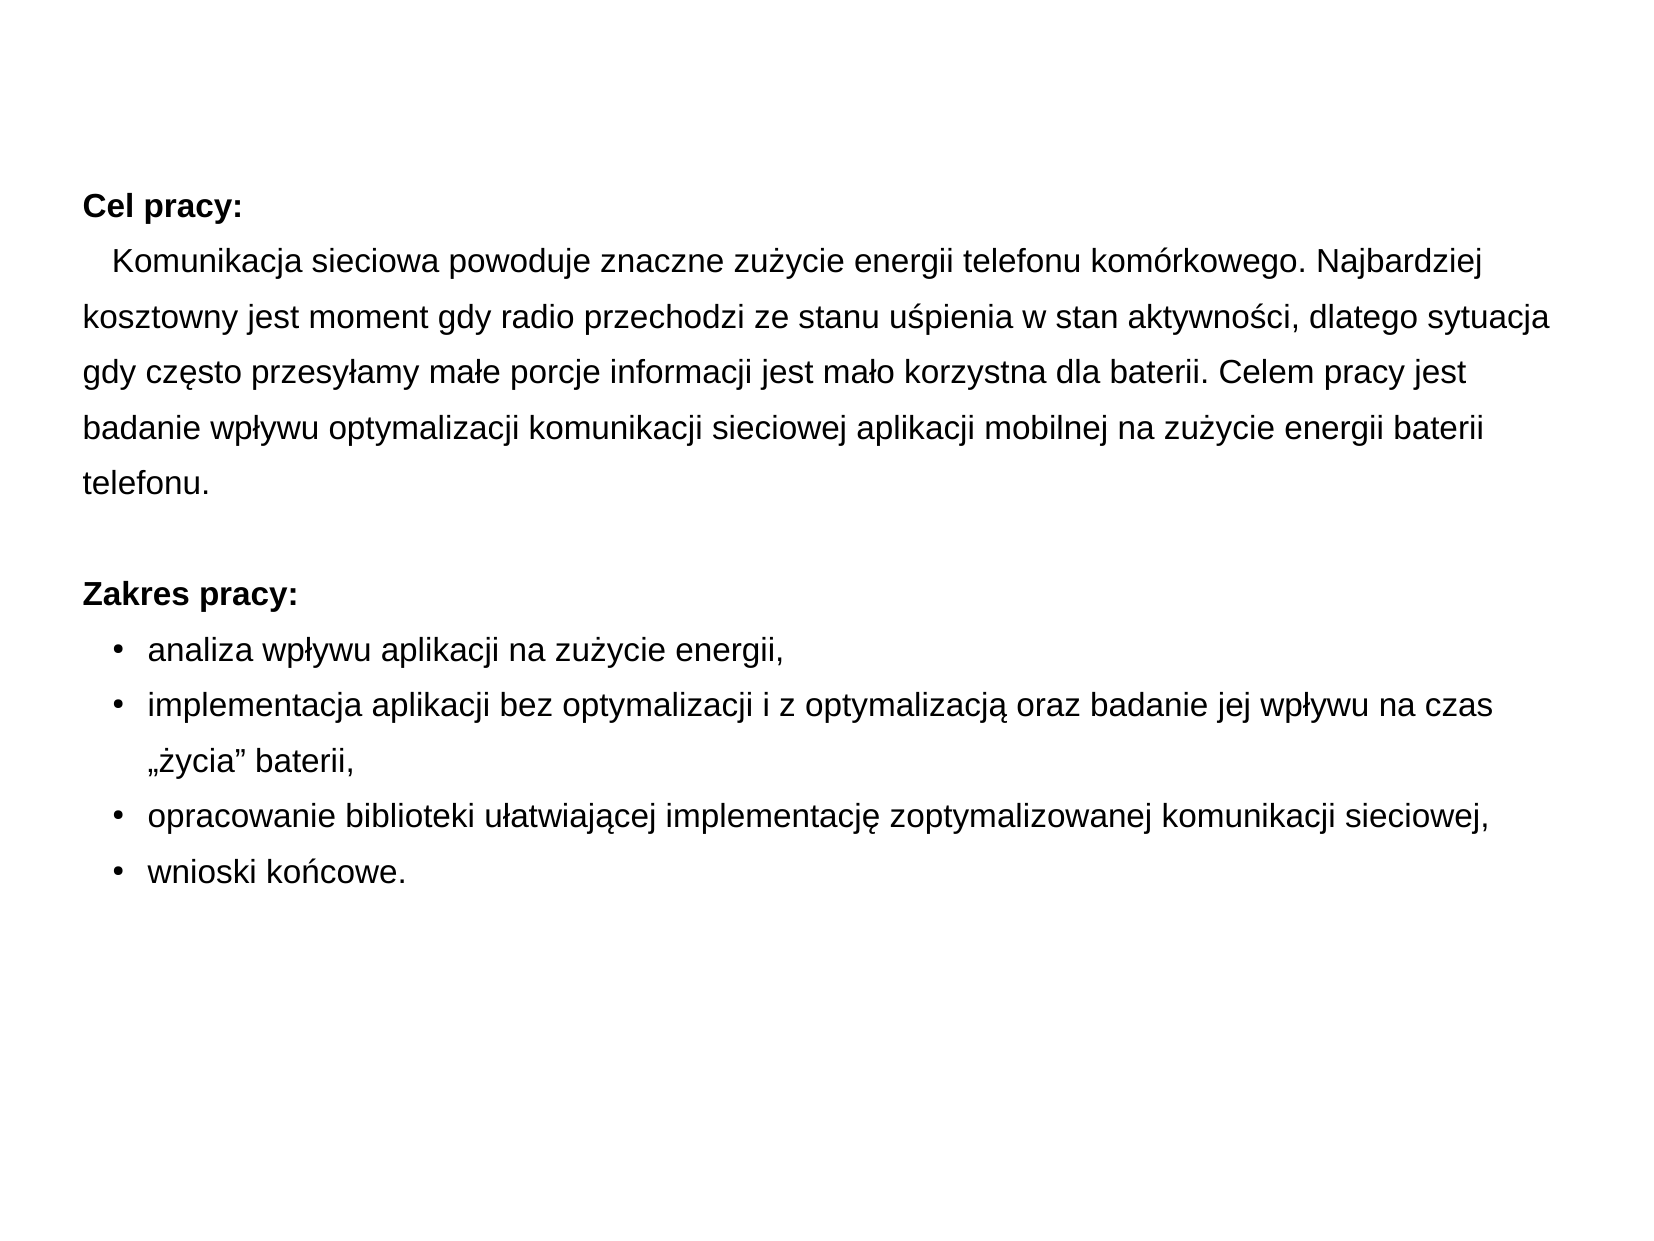

# Cel pracy:
	Komunikacja sieciowa powoduje znaczne zużycie energii telefonu komórkowego. Najbardziej kosztowny jest moment gdy radio przechodzi ze stanu uśpienia w stan aktywności, dlatego sytuacja gdy często przesyłamy małe porcje informacji jest mało korzystna dla baterii. Celem pracy jest badanie wpływu optymalizacji komunikacji sieciowej aplikacji mobilnej na zużycie energii baterii telefonu.
Zakres pracy:
analiza wpływu aplikacji na zużycie energii,
implementacja aplikacji bez optymalizacji i z optymalizacją oraz badanie jej wpływu na czas „życia” baterii,
opracowanie biblioteki ułatwiającej implementację zoptymalizowanej komunikacji sieciowej,
wnioski końcowe.